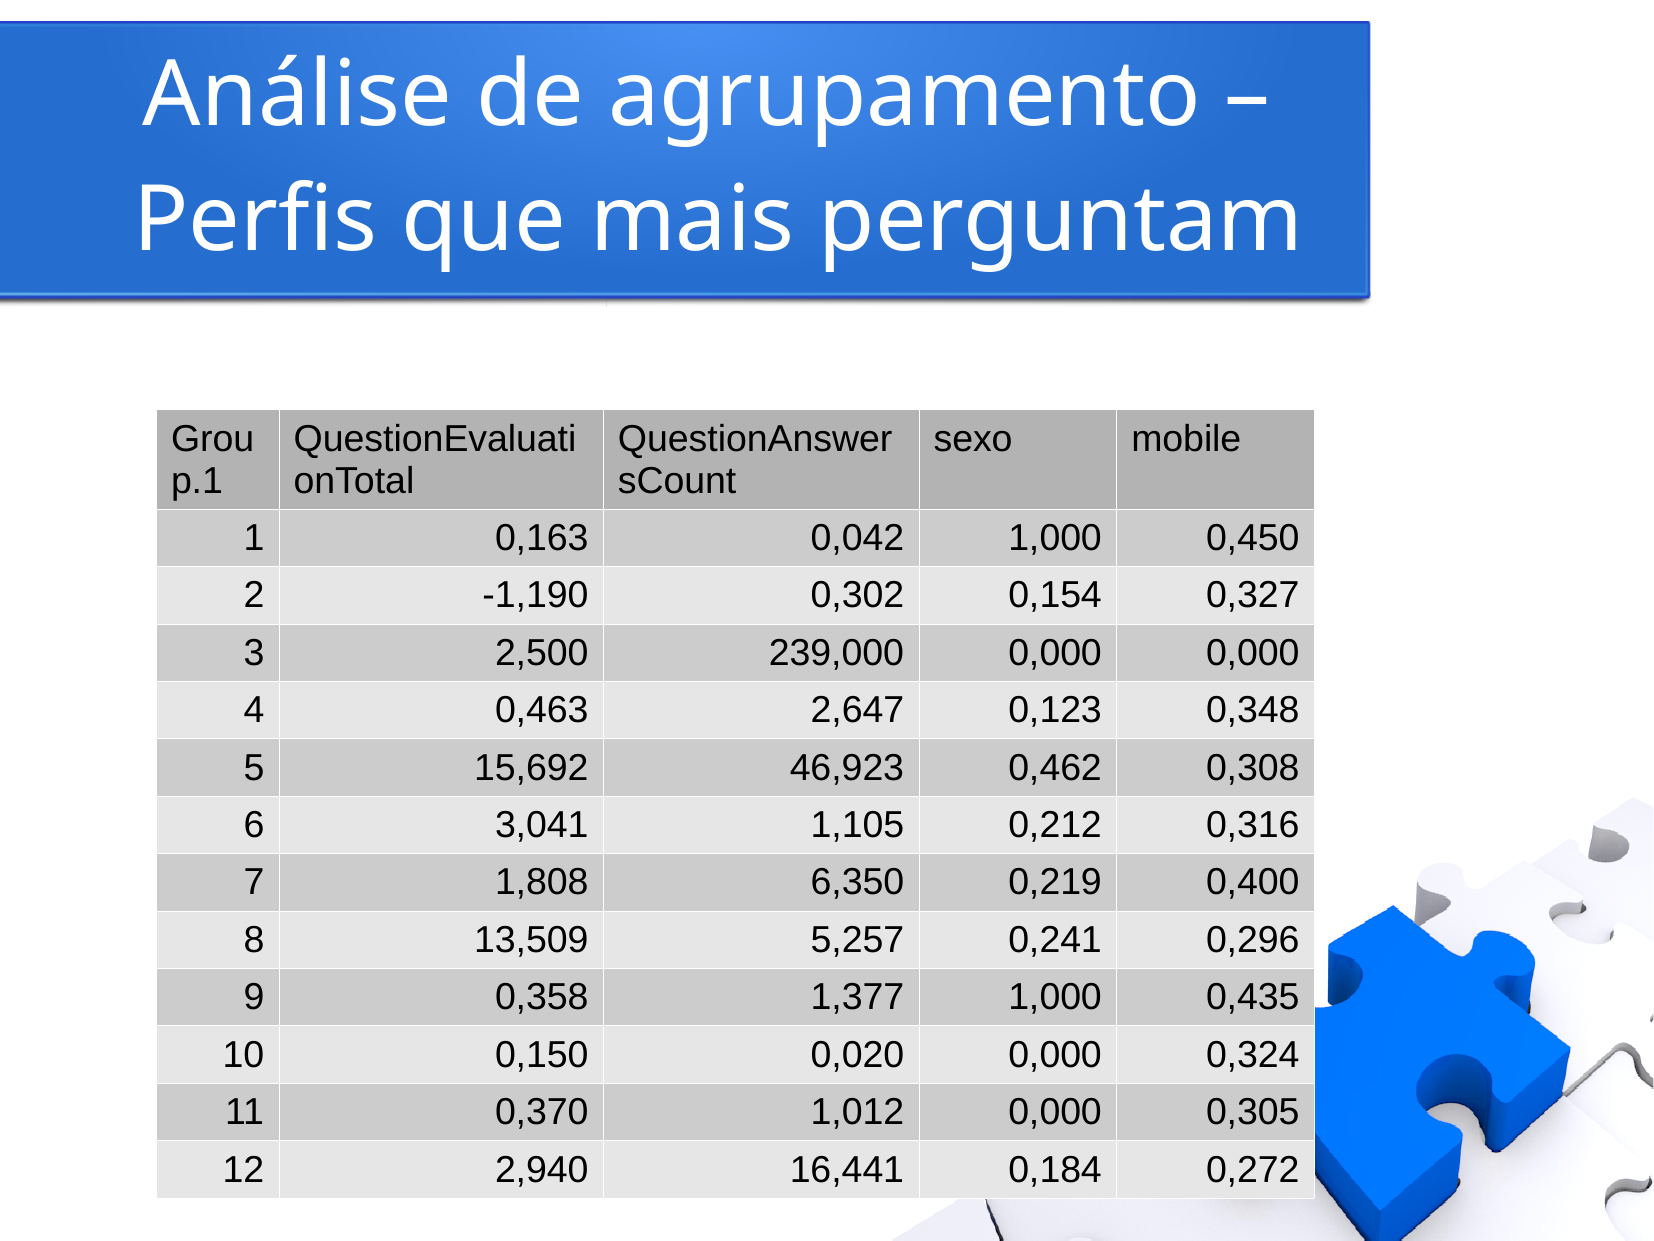

# Análise de agrupamento – Perfis que mais perguntam
| Group.1 | QuestionEvaluationTotal | QuestionAnswersCount | sexo | mobile |
| --- | --- | --- | --- | --- |
| 1 | 0,163 | 0,042 | 1,000 | 0,450 |
| 2 | -1,190 | 0,302 | 0,154 | 0,327 |
| 3 | 2,500 | 239,000 | 0,000 | 0,000 |
| 4 | 0,463 | 2,647 | 0,123 | 0,348 |
| 5 | 15,692 | 46,923 | 0,462 | 0,308 |
| 6 | 3,041 | 1,105 | 0,212 | 0,316 |
| 7 | 1,808 | 6,350 | 0,219 | 0,400 |
| 8 | 13,509 | 5,257 | 0,241 | 0,296 |
| 9 | 0,358 | 1,377 | 1,000 | 0,435 |
| 10 | 0,150 | 0,020 | 0,000 | 0,324 |
| 11 | 0,370 | 1,012 | 0,000 | 0,305 |
| 12 | 2,940 | 16,441 | 0,184 | 0,272 |